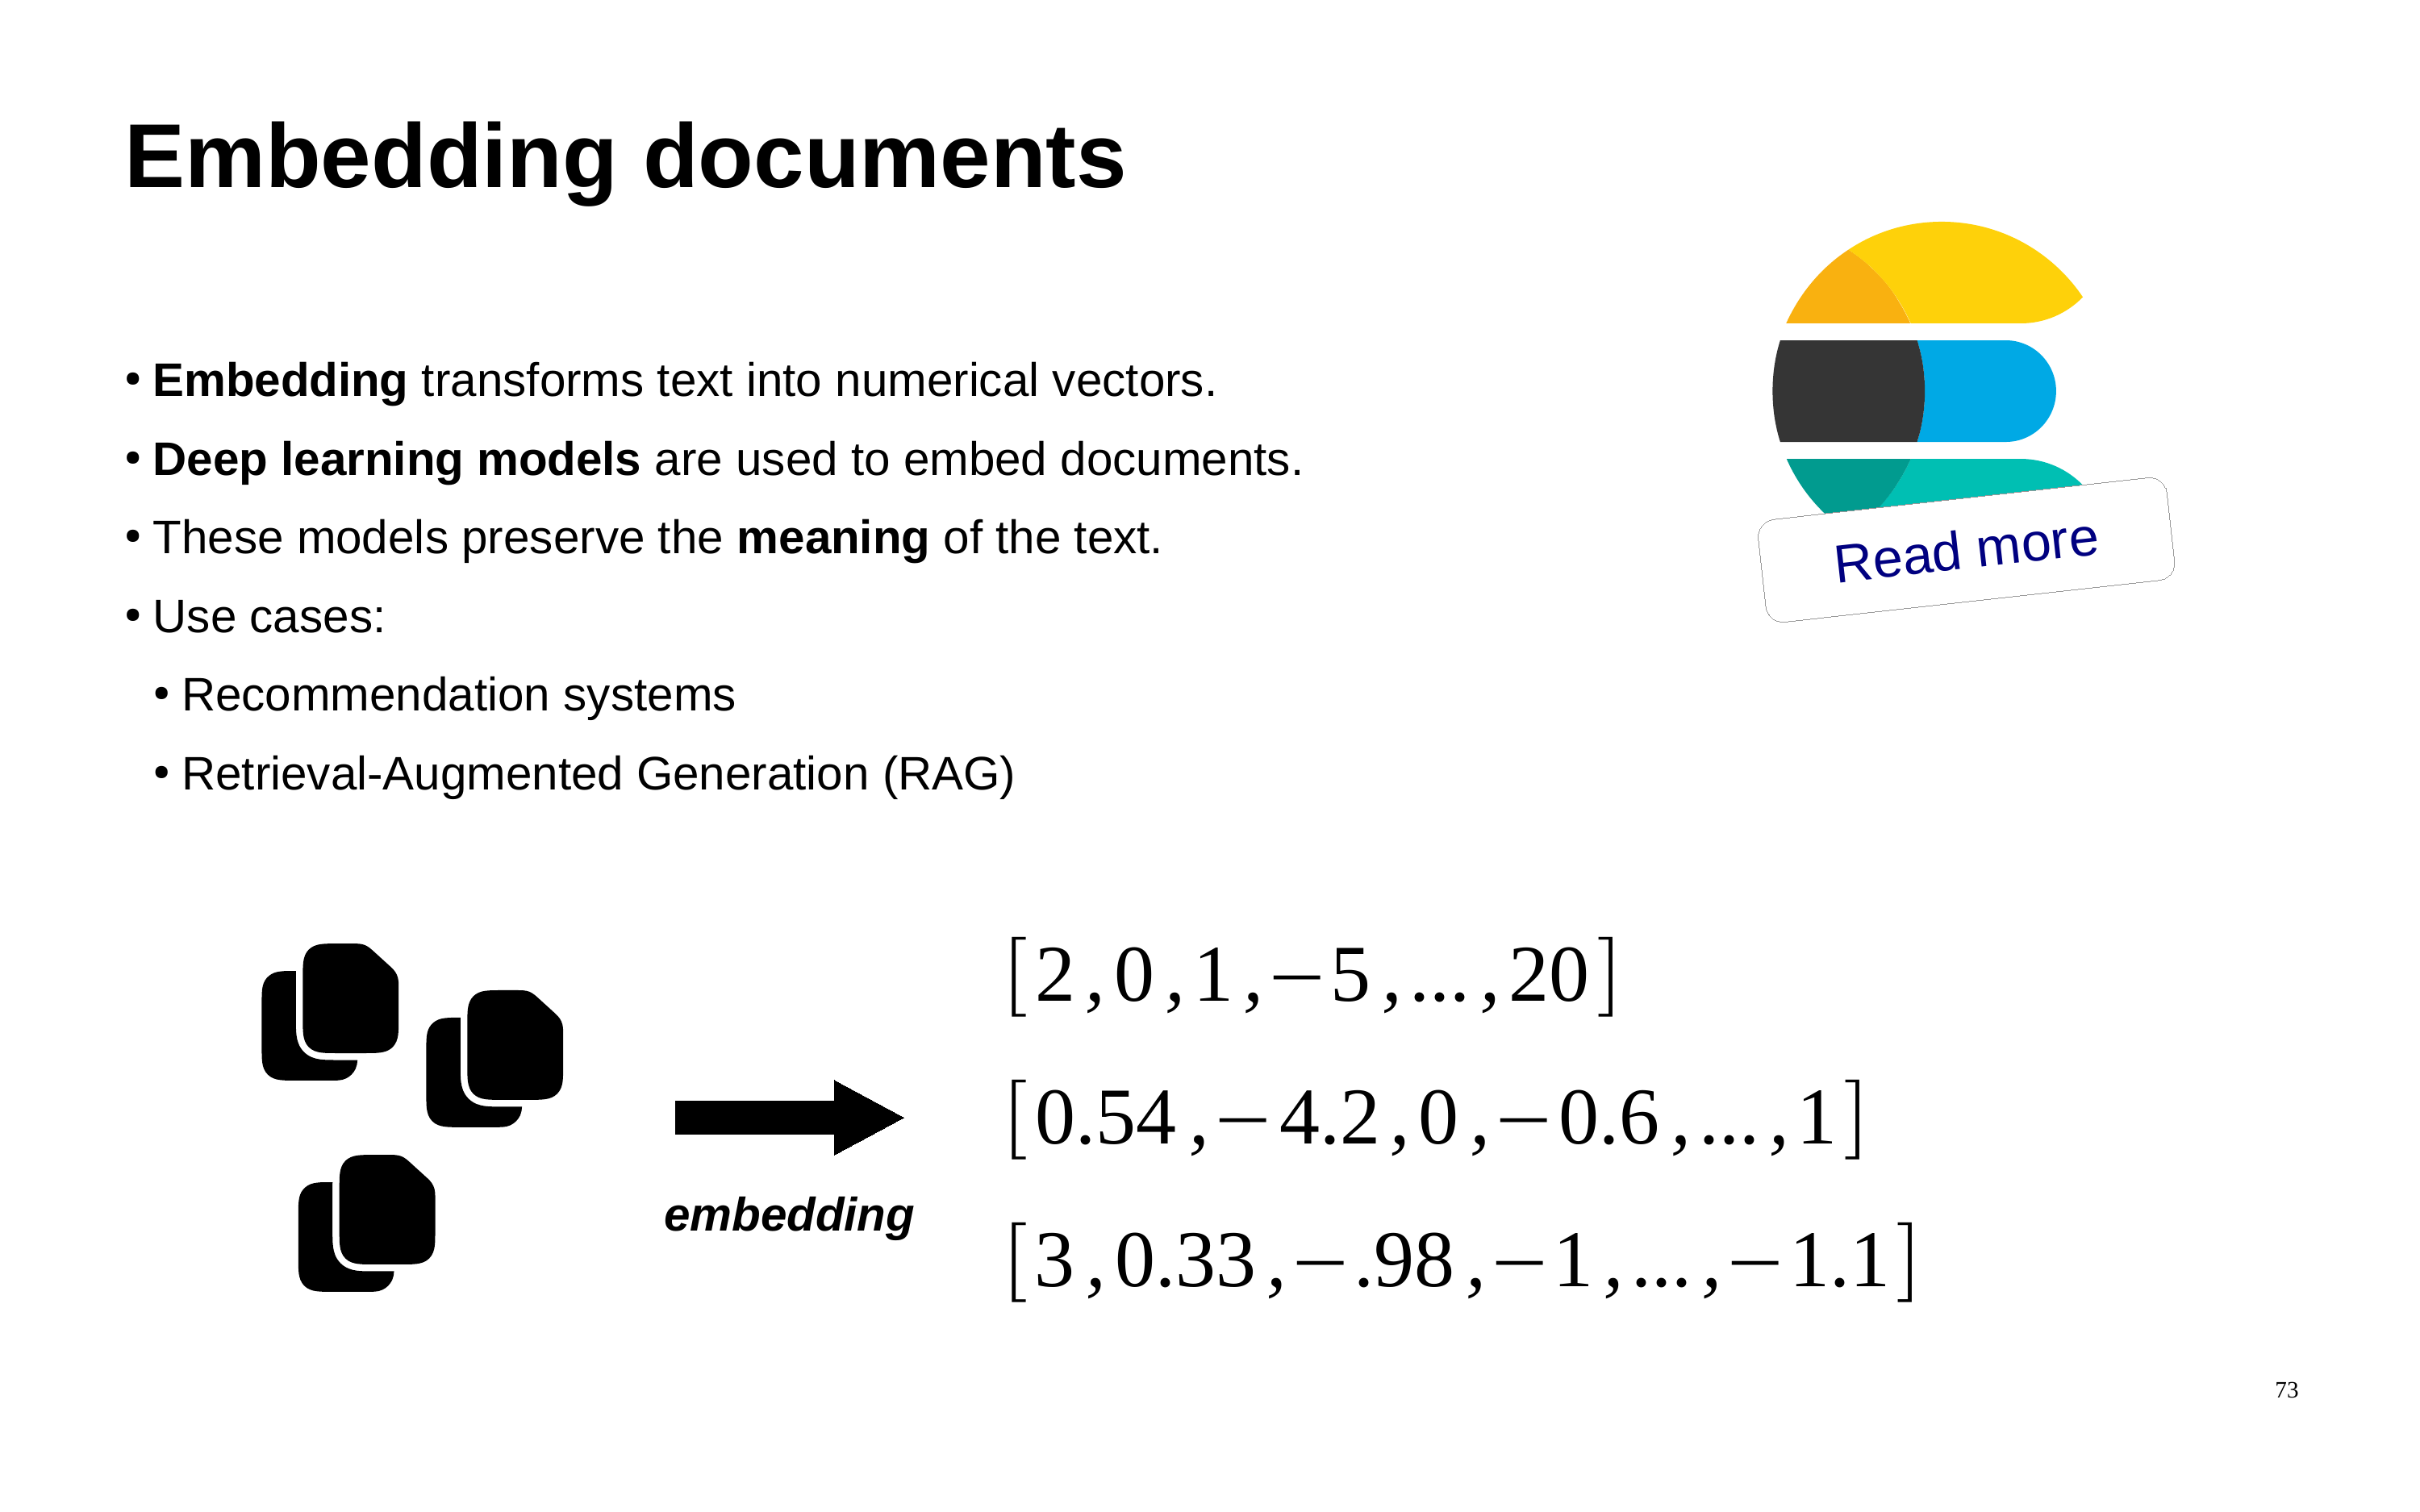

Embedding documents
Embedding transforms text into numerical vectors.
Deep learning models are used to embed documents.
These models preserve the meaning of the text.
Use cases:
Recommendation systems
Retrieval-Augmented Generation (RAG)
Read more
embedding
73